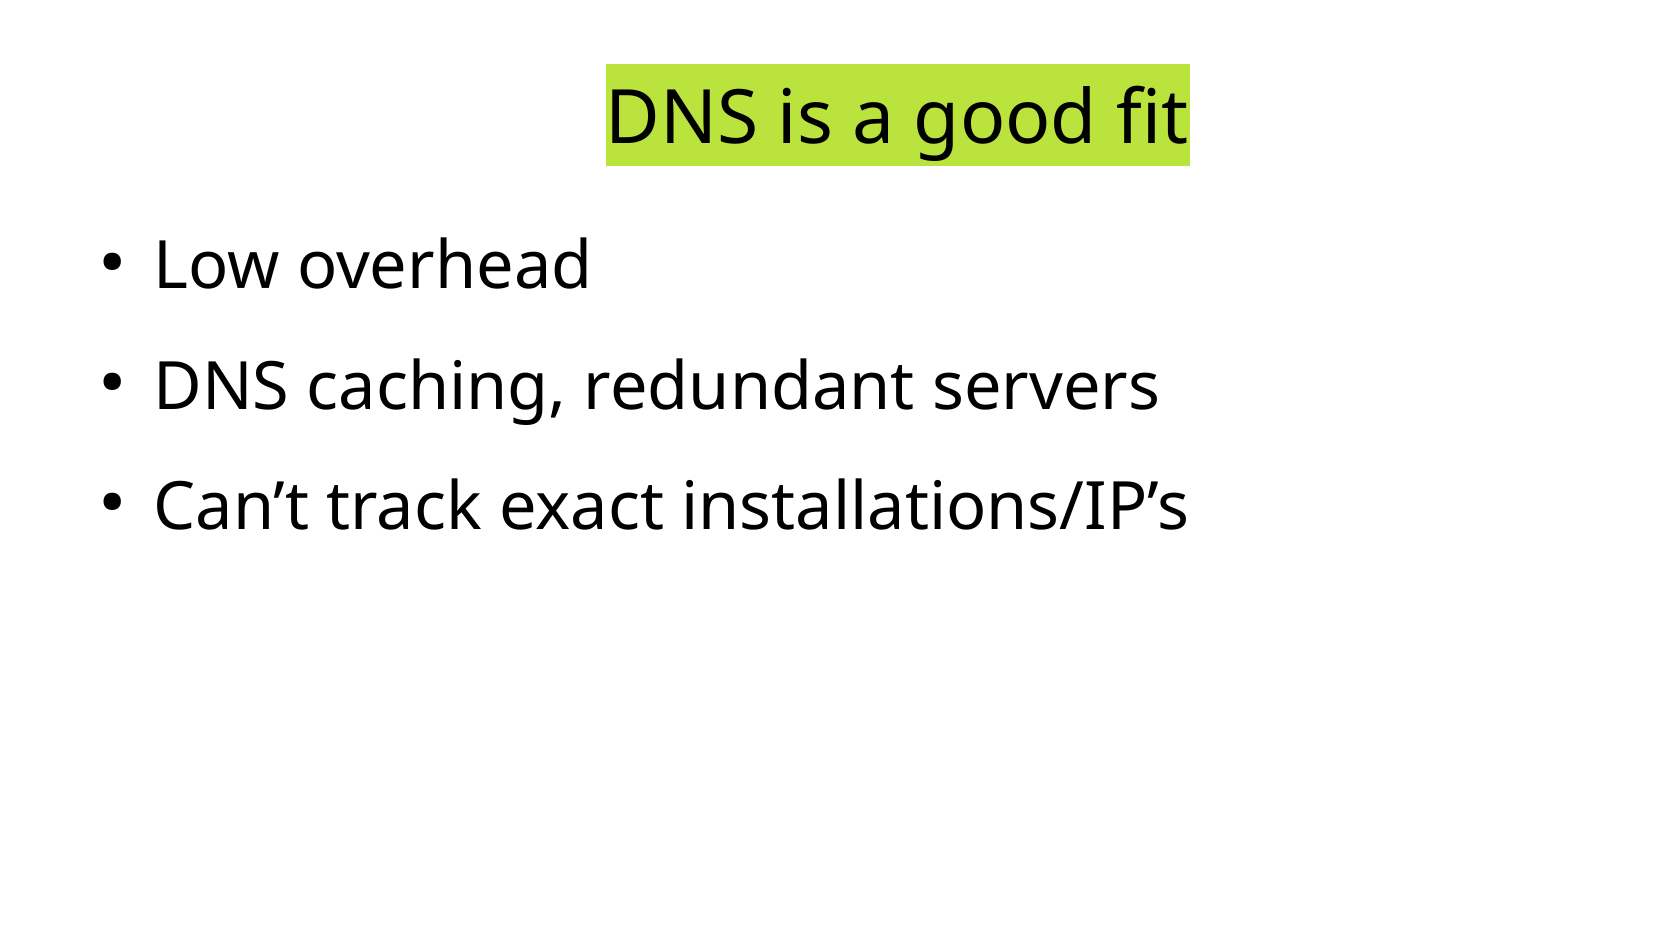

# DNS is a good fit
Low overhead
DNS caching, redundant servers
Can’t track exact installations/IP’s